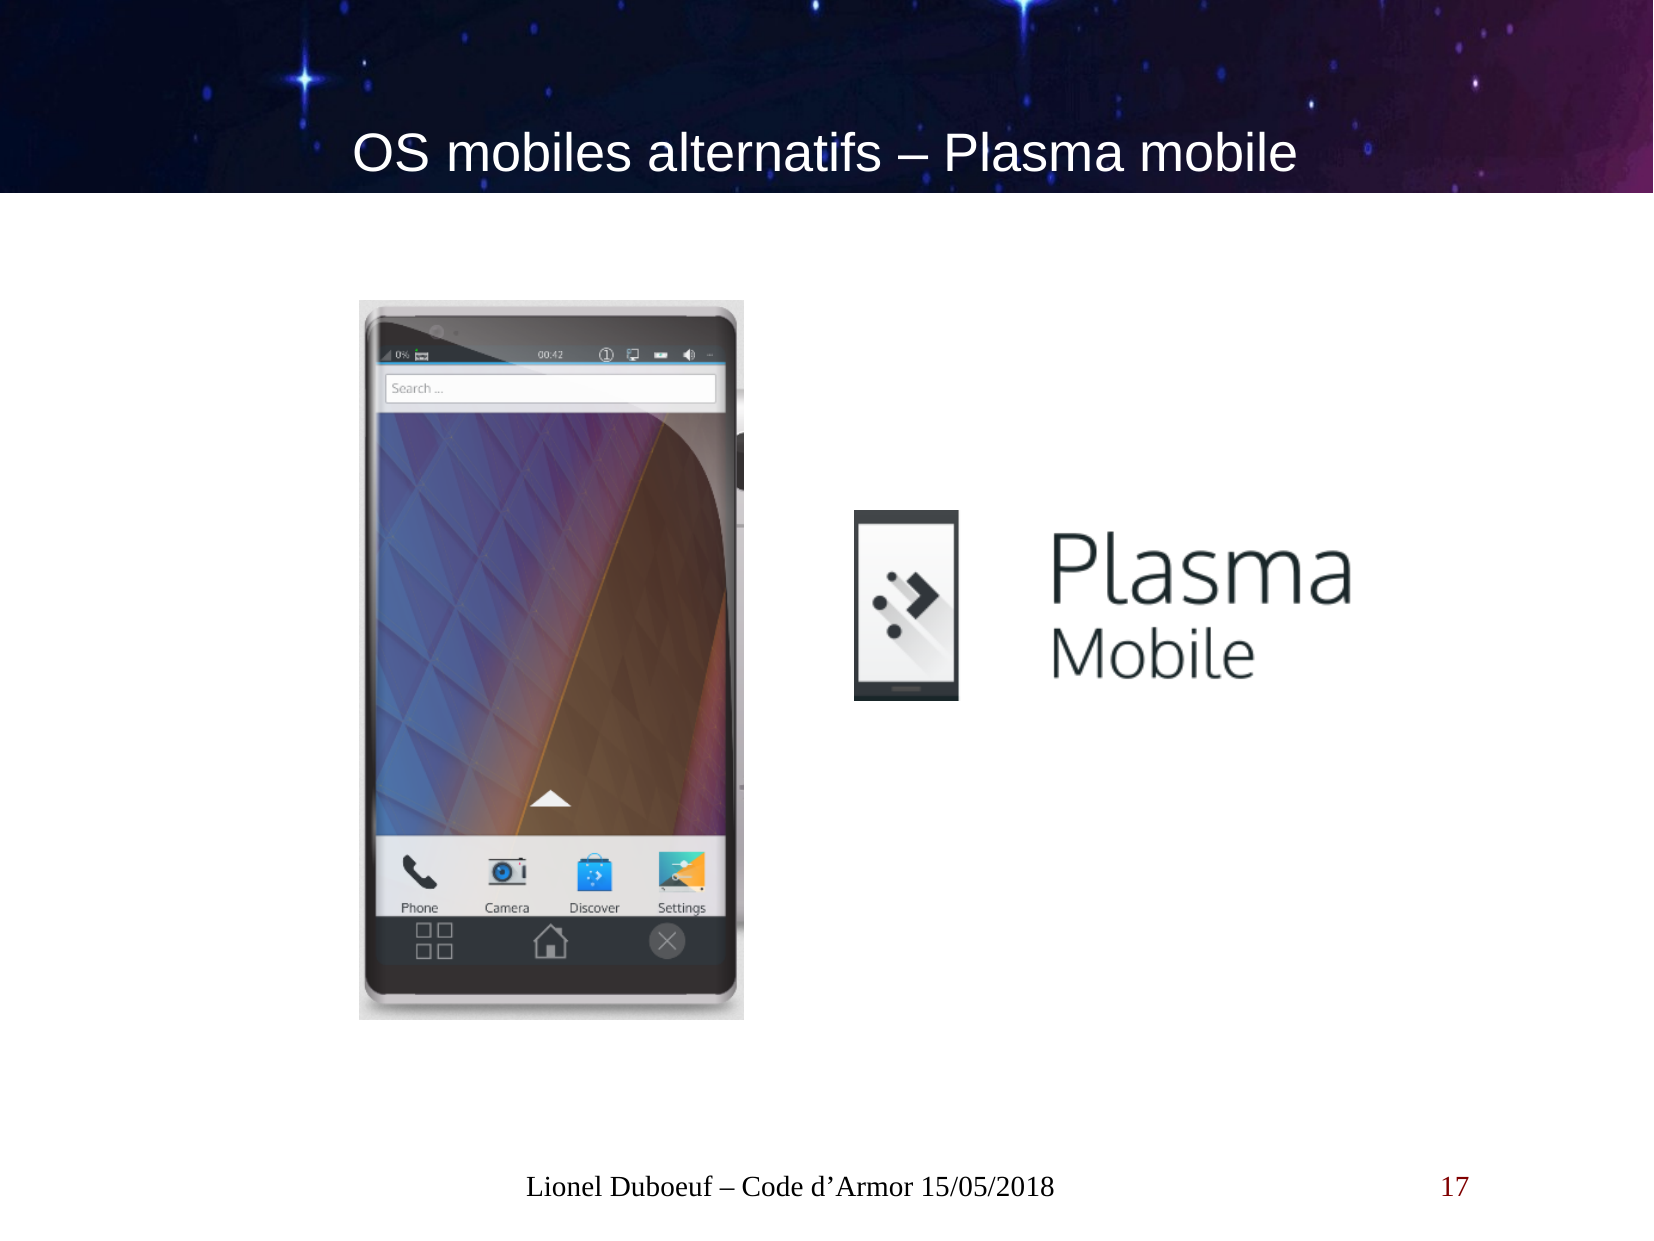

# OS mobiles alternatifs – Plasma mobile
17